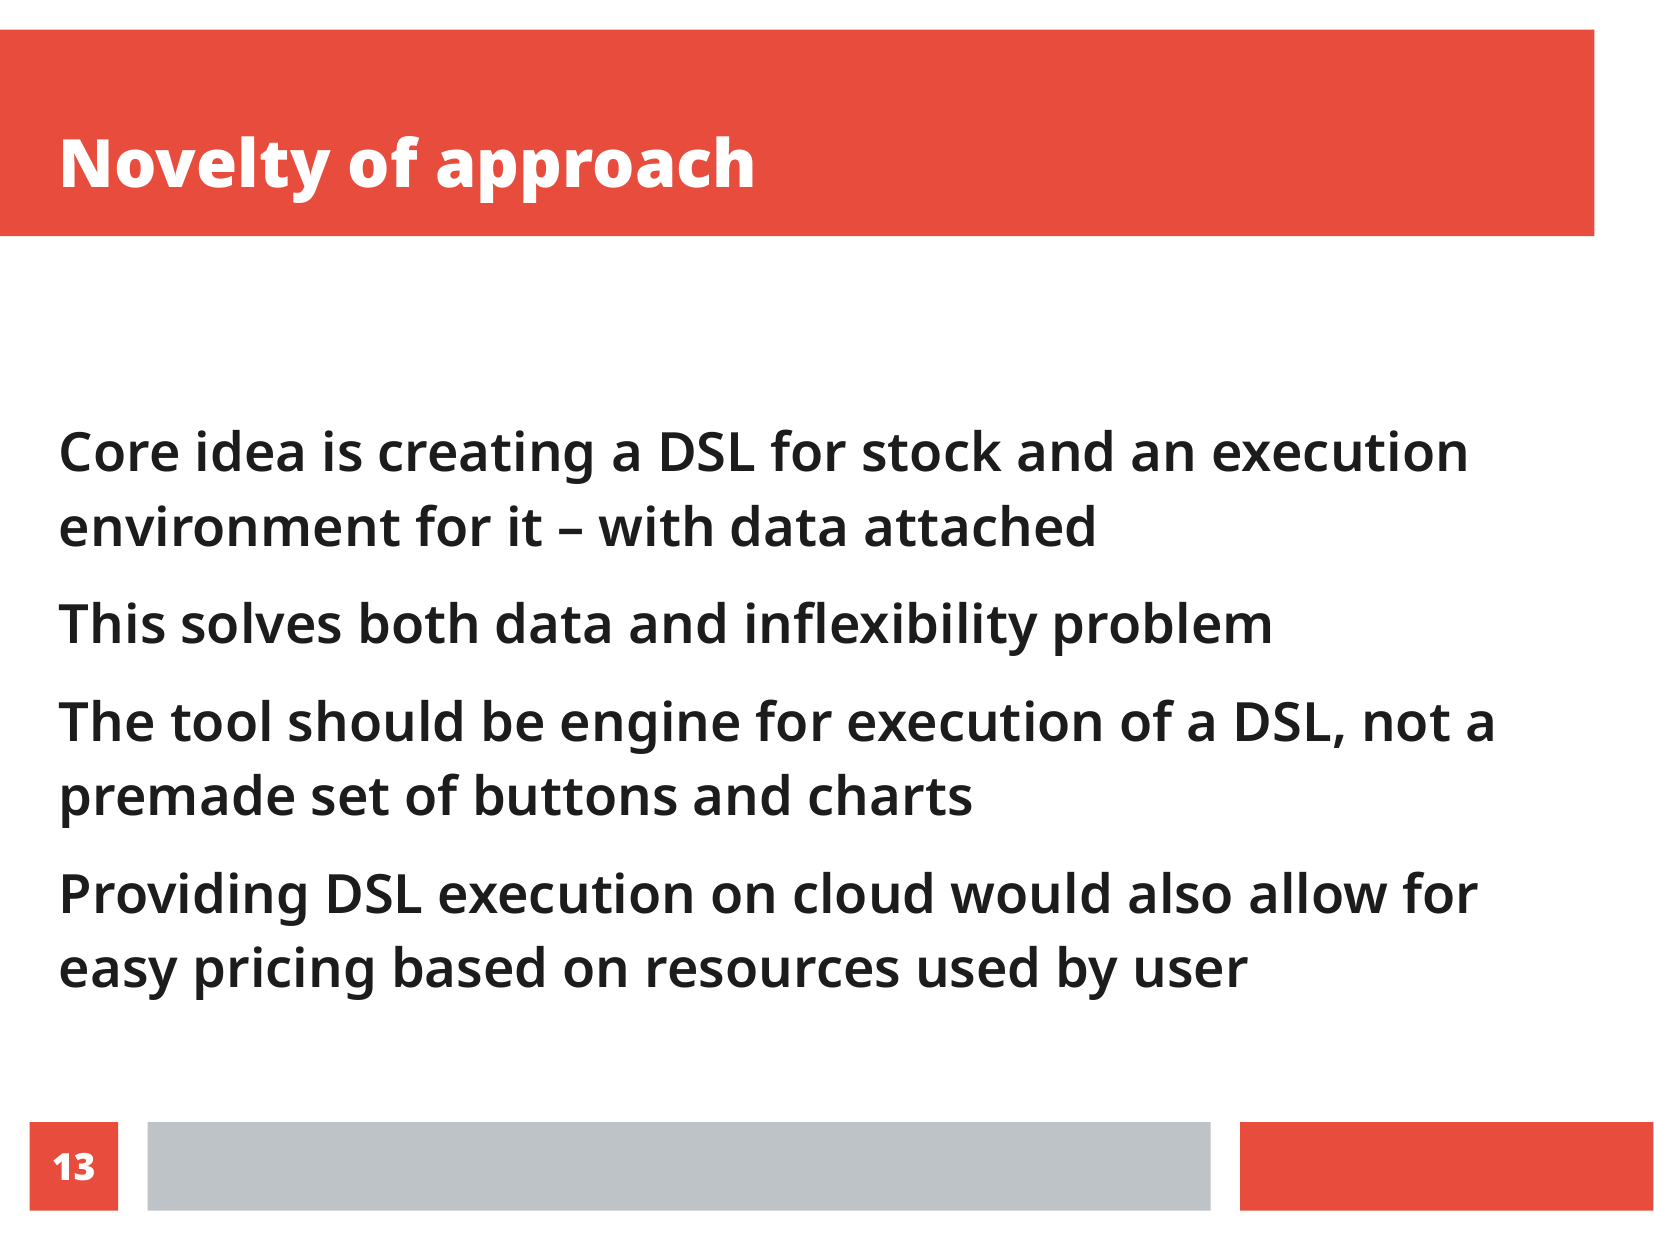

# Novelty of approach
Core idea is creating a DSL for stock and an execution environment for it – with data attached
This solves both data and inflexibility problem
The tool should be engine for execution of a DSL, not a premade set of buttons and charts
Providing DSL execution on cloud would also allow for easy pricing based on resources used by user
13